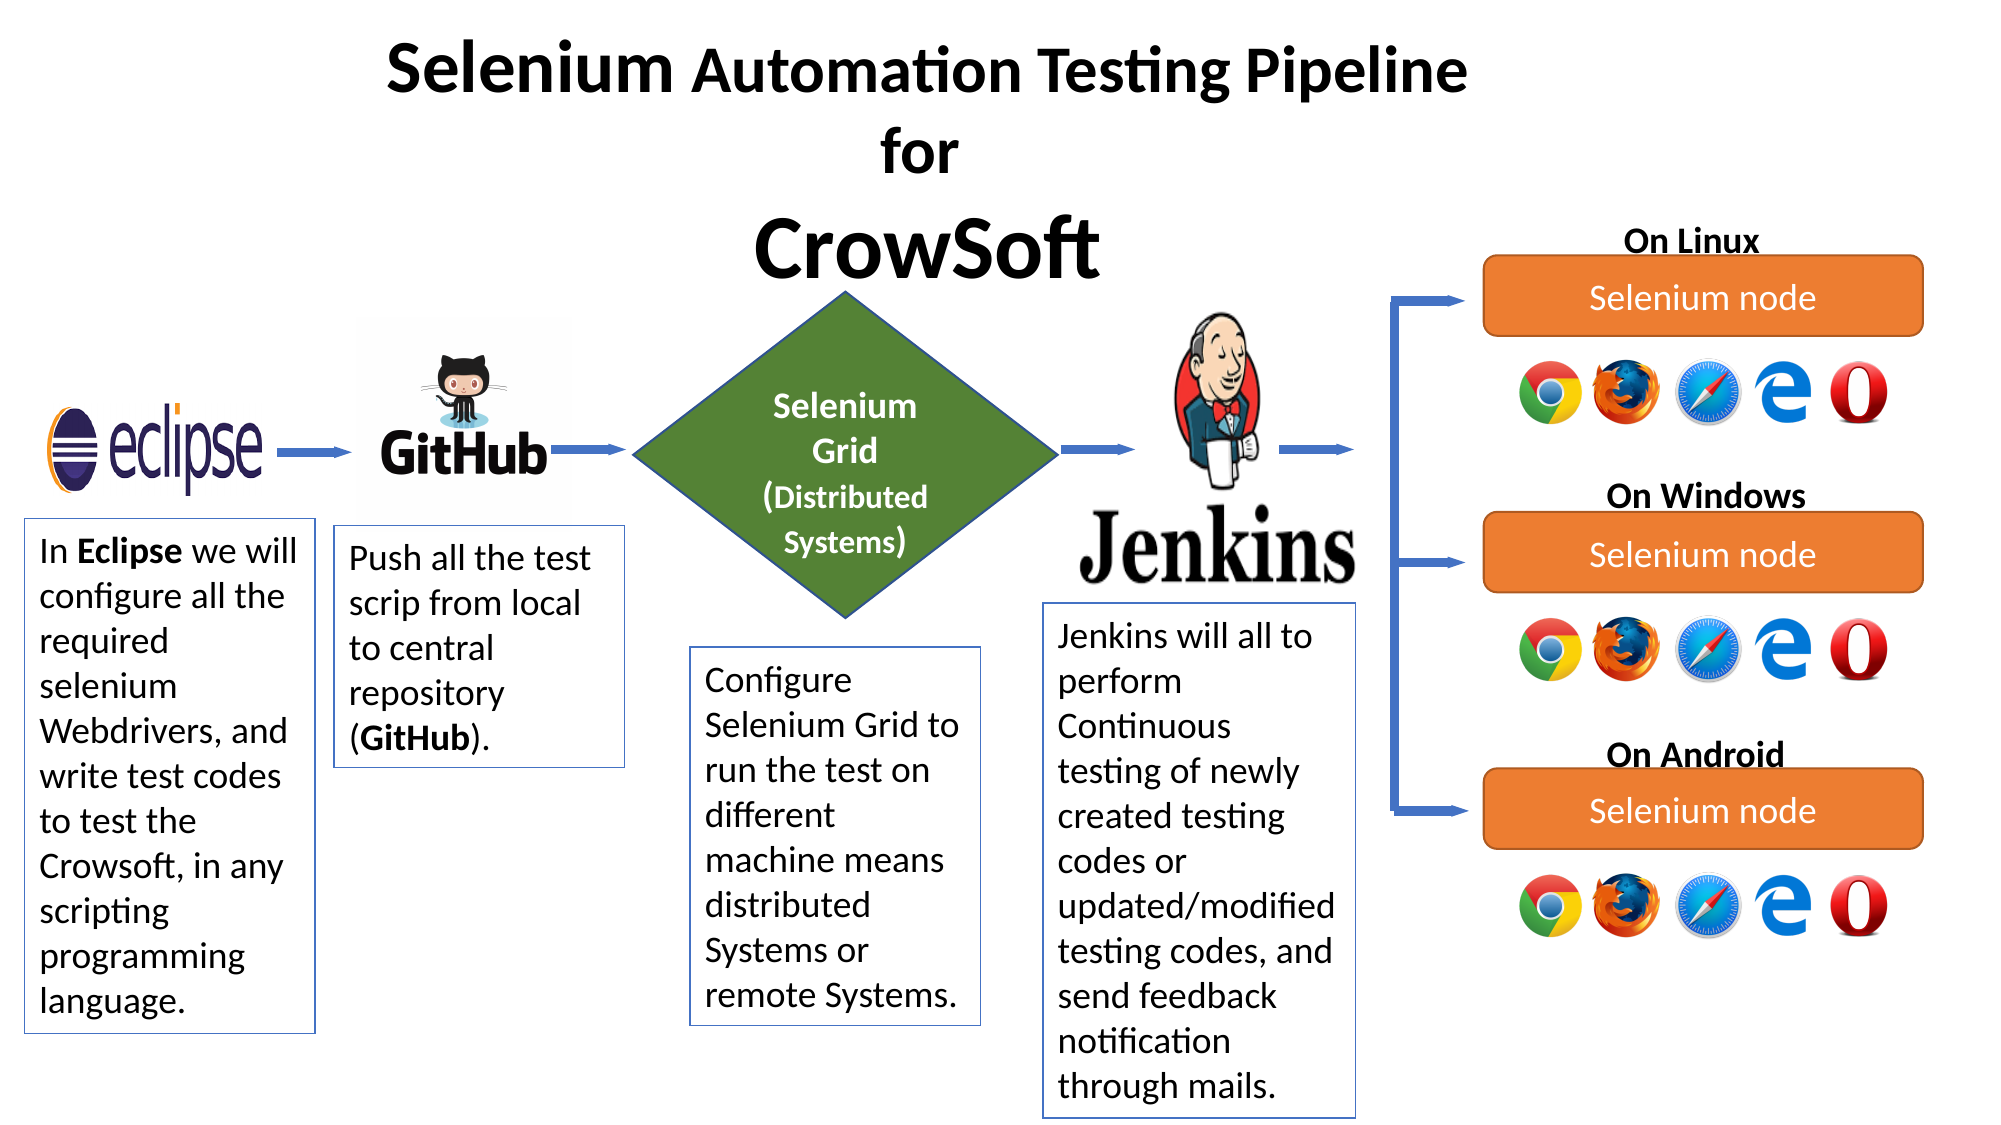

Selenium Automation Testing Pipeline
for
CrowSoft
On Linux
Selenium node
On Windows
Selenium node
On Android
Selenium node
Selenium Grid (Distributed Systems)
In Eclipse we will configure all the required selenium Webdrivers, and write test codes to test the Crowsoft, in any scripting programming language.
Push all the test scrip from local to central repository (GitHub).
Jenkins will all to perform Continuous testing of newly created testing codes or updated/modified testing codes, and send feedback notification through mails.
Configure Selenium Grid to run the test on different machine means distributed Systems or remote Systems.